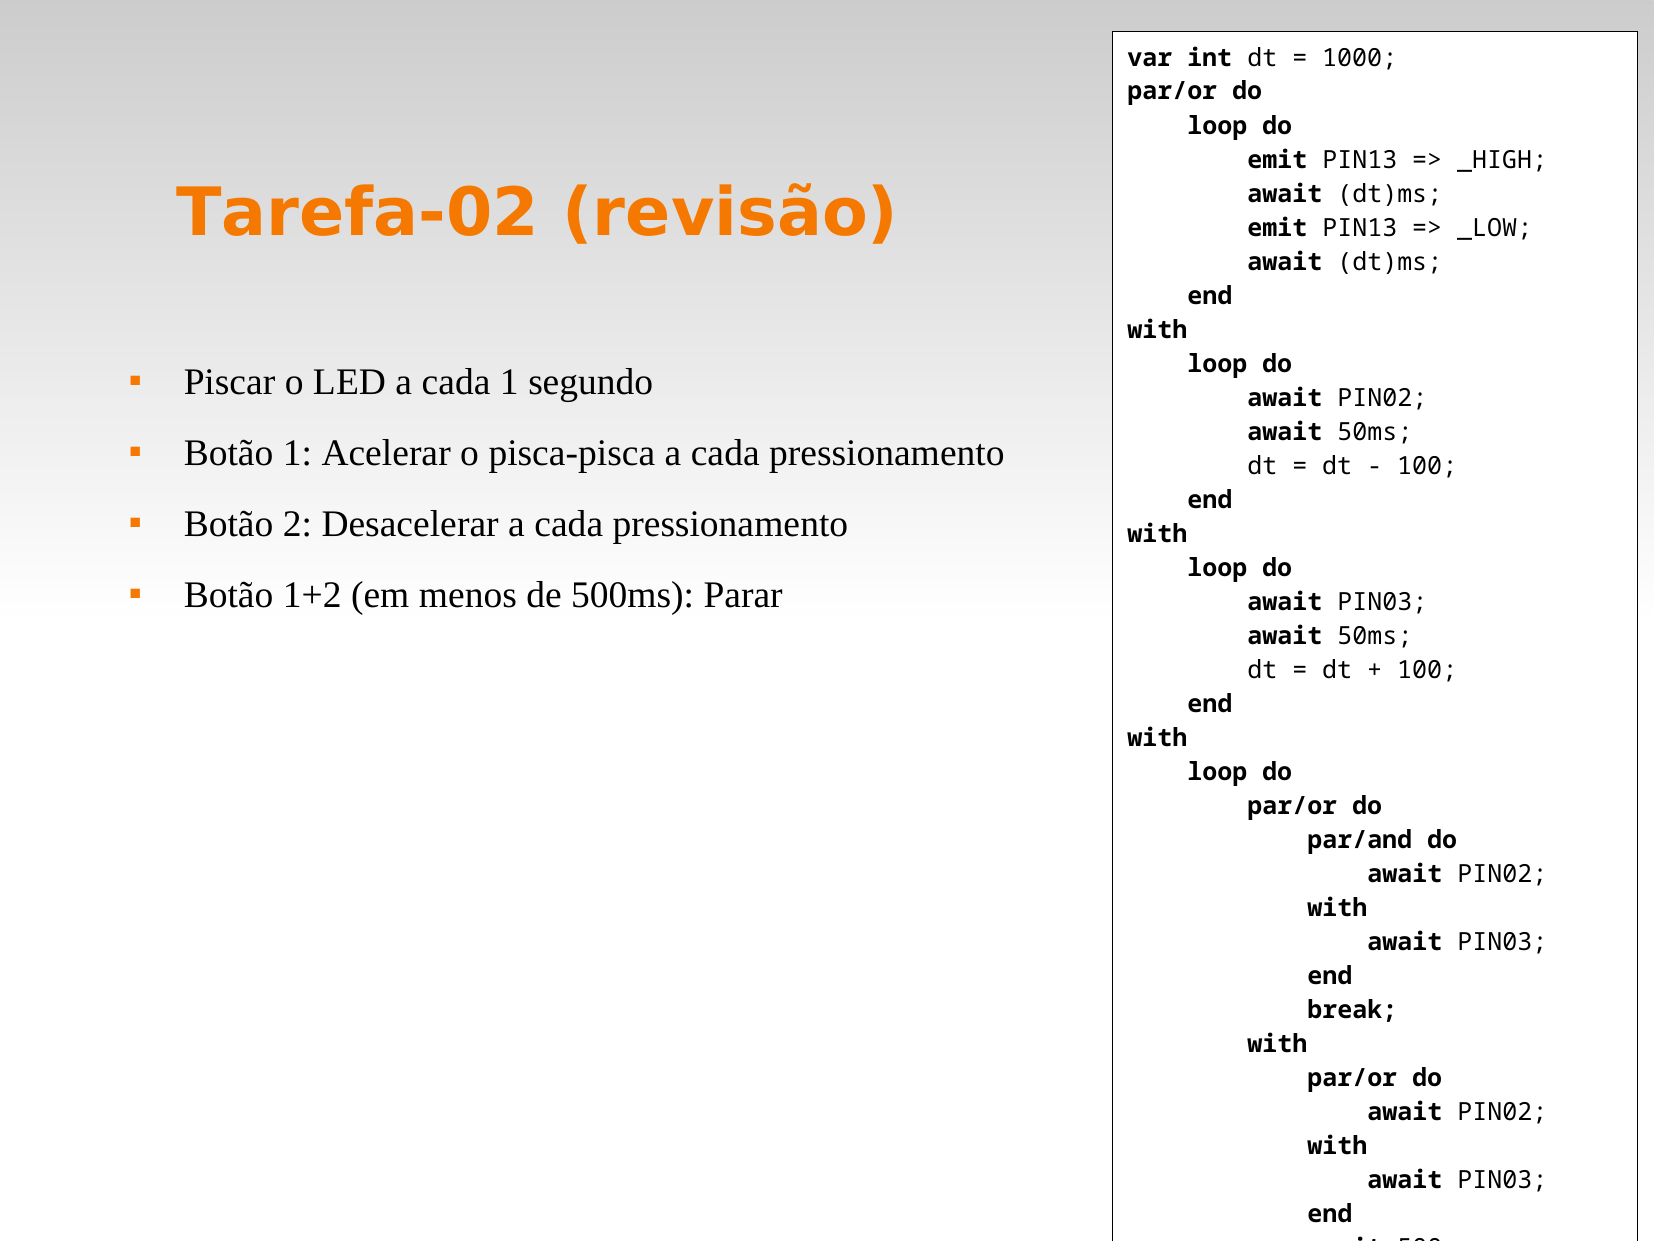

var int dt = 1000;
par do
 loop do
 emit PIN13 => _HIGH;
 await (dt)ms;
 emit PIN13 => _LOW;
 await (dt)ms;
 end
with
 loop do
 await PIN02;
 await 200ms;
 dt = dt - 100;
 end
end
var int dt = 1000;
 loop do
 emit PIN13 => _HIGH;
 await (dt)ms;
 emit PIN13 => _LOW;
 await (dt)ms;
 end
var int dt = 1000;
par do
 loop do
 emit PIN13 => _HIGH;
 await (dt)ms;
 emit PIN13 => _LOW;
 await (dt)ms;
 end
with
 loop do
 await PIN02;
 await 200ms;
 dt = dt - 100;
 end
with
 loop do
 await PIN03;
 await 200ms;
 dt = dt + 100;
 end
end
var int dt = 1000;
par/or do
 loop do
 emit PIN13 => _HIGH;
 await (dt)ms;
 emit PIN13 => _LOW;
 await (dt)ms;
 end
with
 loop do
 await PIN02;
 await 200ms;
 dt = dt - 100;
 end
with
 loop do
 await PIN03;
 await 200ms;
 dt = dt + 100;
 end
with
 loop do
 par/or do
 par/and do
 await PIN02;
 with
 await PIN03;
 end
 break;
 with
 <...>
 end
 end
end
var int dt = 1000;
par/or do
 loop do
 emit PIN13 => _HIGH;
 await (dt)ms;
 emit PIN13 => _LOW;
 await (dt)ms;
 end
with
 loop do
 await PIN02;
 await 50ms;
 dt = dt - 100;
 end
with
 loop do
 await PIN03;
 await 50ms;
 dt = dt + 100;
 end
with
 loop do
 par/or do
 par/and do
 await PIN02;
 with
 await PIN03;
 end
 break;
 with
 par/or do
 await PIN02;
 with
 await PIN03;
 end
 await 500ms;
 end
 end
end
# Tarefa-02 (revisão)
Piscar o LED a cada 1 segundo
Botão 1: Acelerar o pisca-pisca a cada pressionamento
Botão 2: Desacelerar a cada pressionamento
Botão 1+2 (em menos de 500ms): Parar